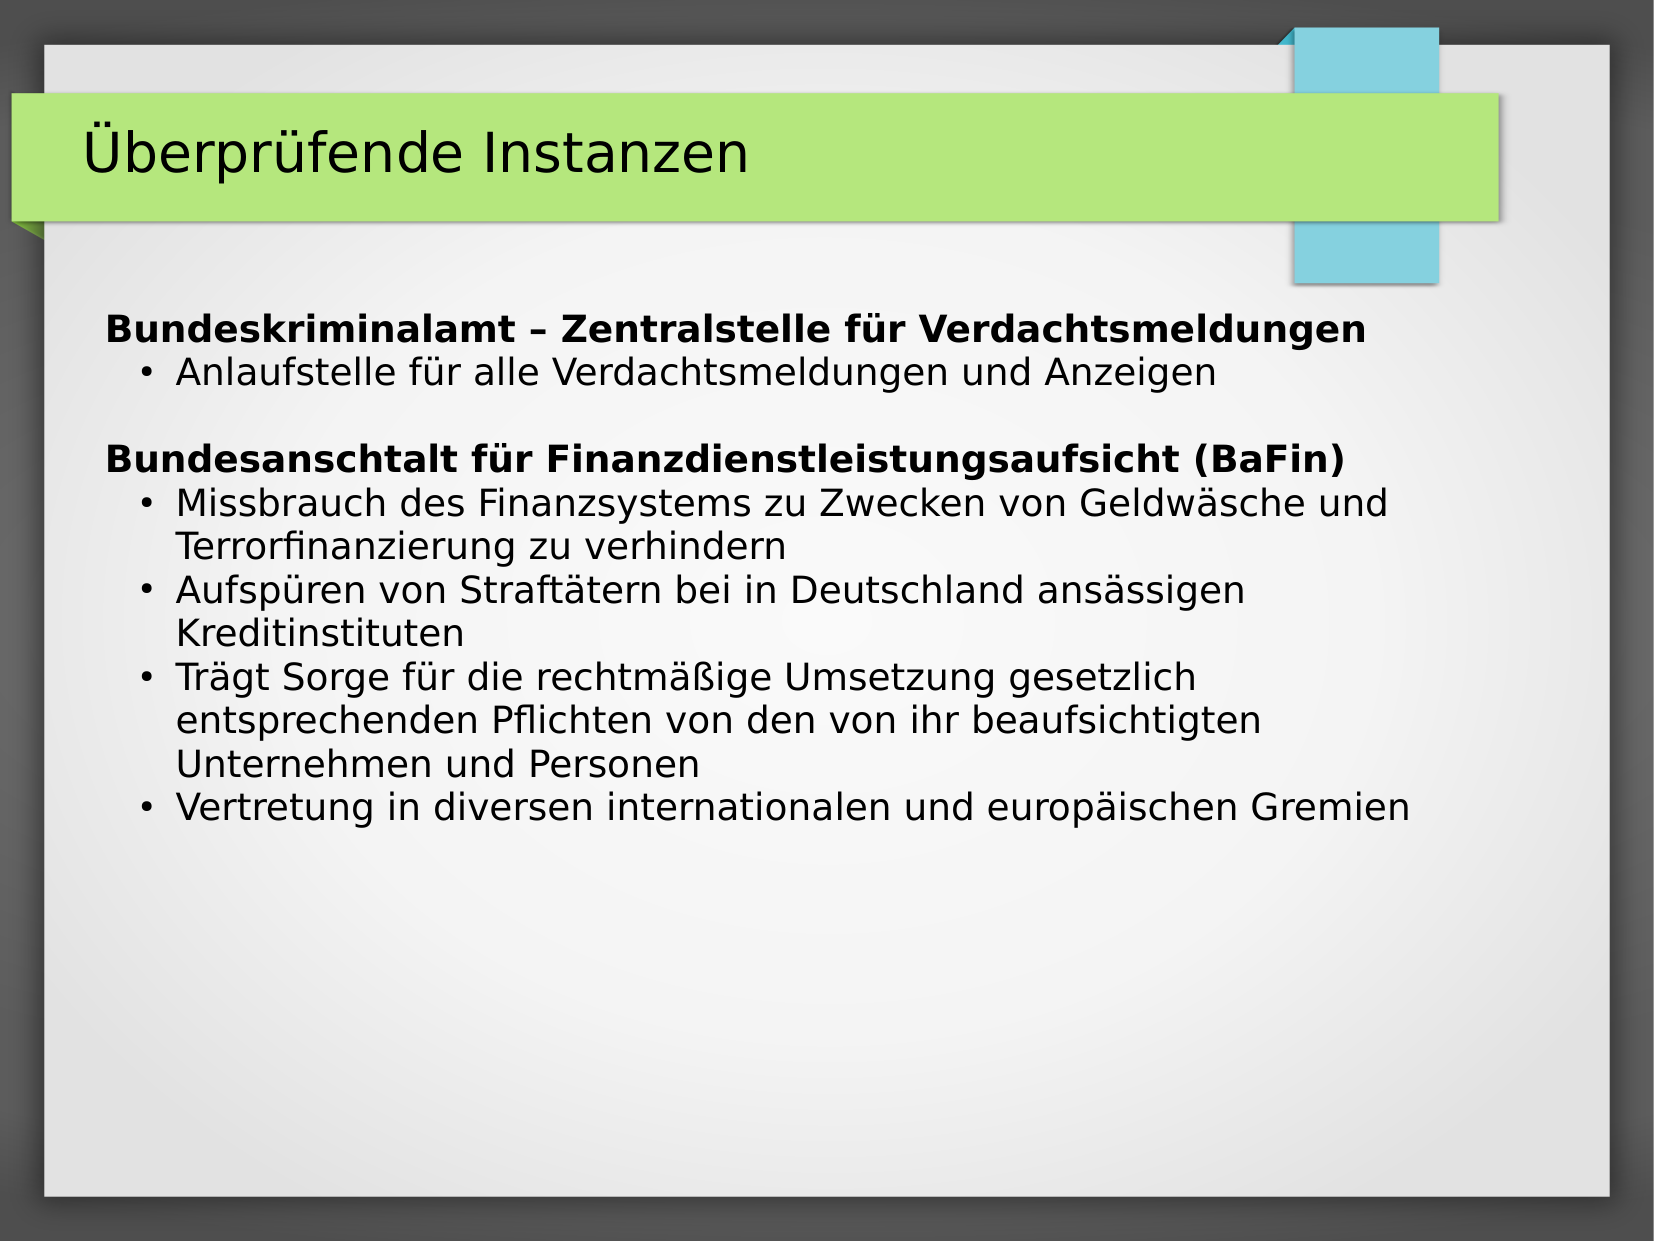

# Überprüfende Instanzen
Bundeskriminalamt – Zentralstelle für Verdachtsmeldungen
Anlaufstelle für alle Verdachtsmeldungen und Anzeigen
Bundesanschtalt für Finanzdienstleistungsaufsicht (BaFin)
Missbrauch des Finanzsystems zu Zwecken von Geldwäsche und Terrorfinanzierung zu verhindern
Aufspüren von Straftätern bei in Deutschland ansässigen Kreditinstituten
Trägt Sorge für die rechtmäßige Umsetzung gesetzlich entsprechenden Pflichten von den von ihr beaufsichtigten Unternehmen und Personen
Vertretung in diversen internationalen und europäischen Gremien